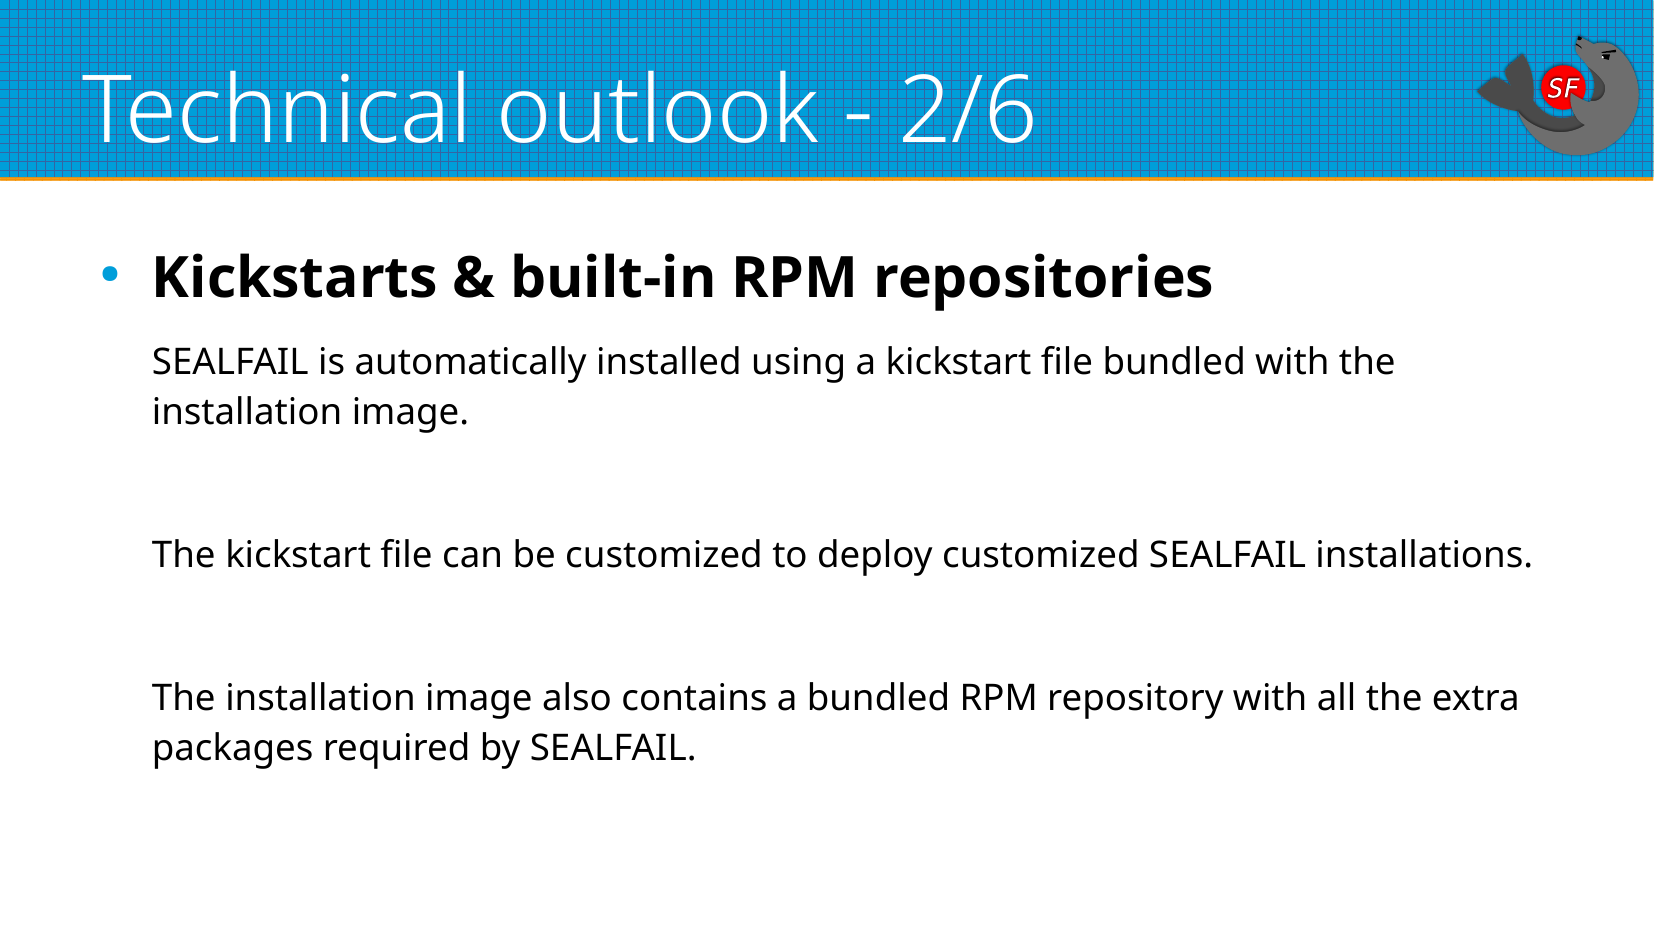

# Technical outlook - 2/6
Kickstarts & built-in RPM repositories
SEALFAIL is automatically installed using a kickstart file bundled with the installation image.
The kickstart file can be customized to deploy customized SEALFAIL installations.
The installation image also contains a bundled RPM repository with all the extra packages required by SEALFAIL.